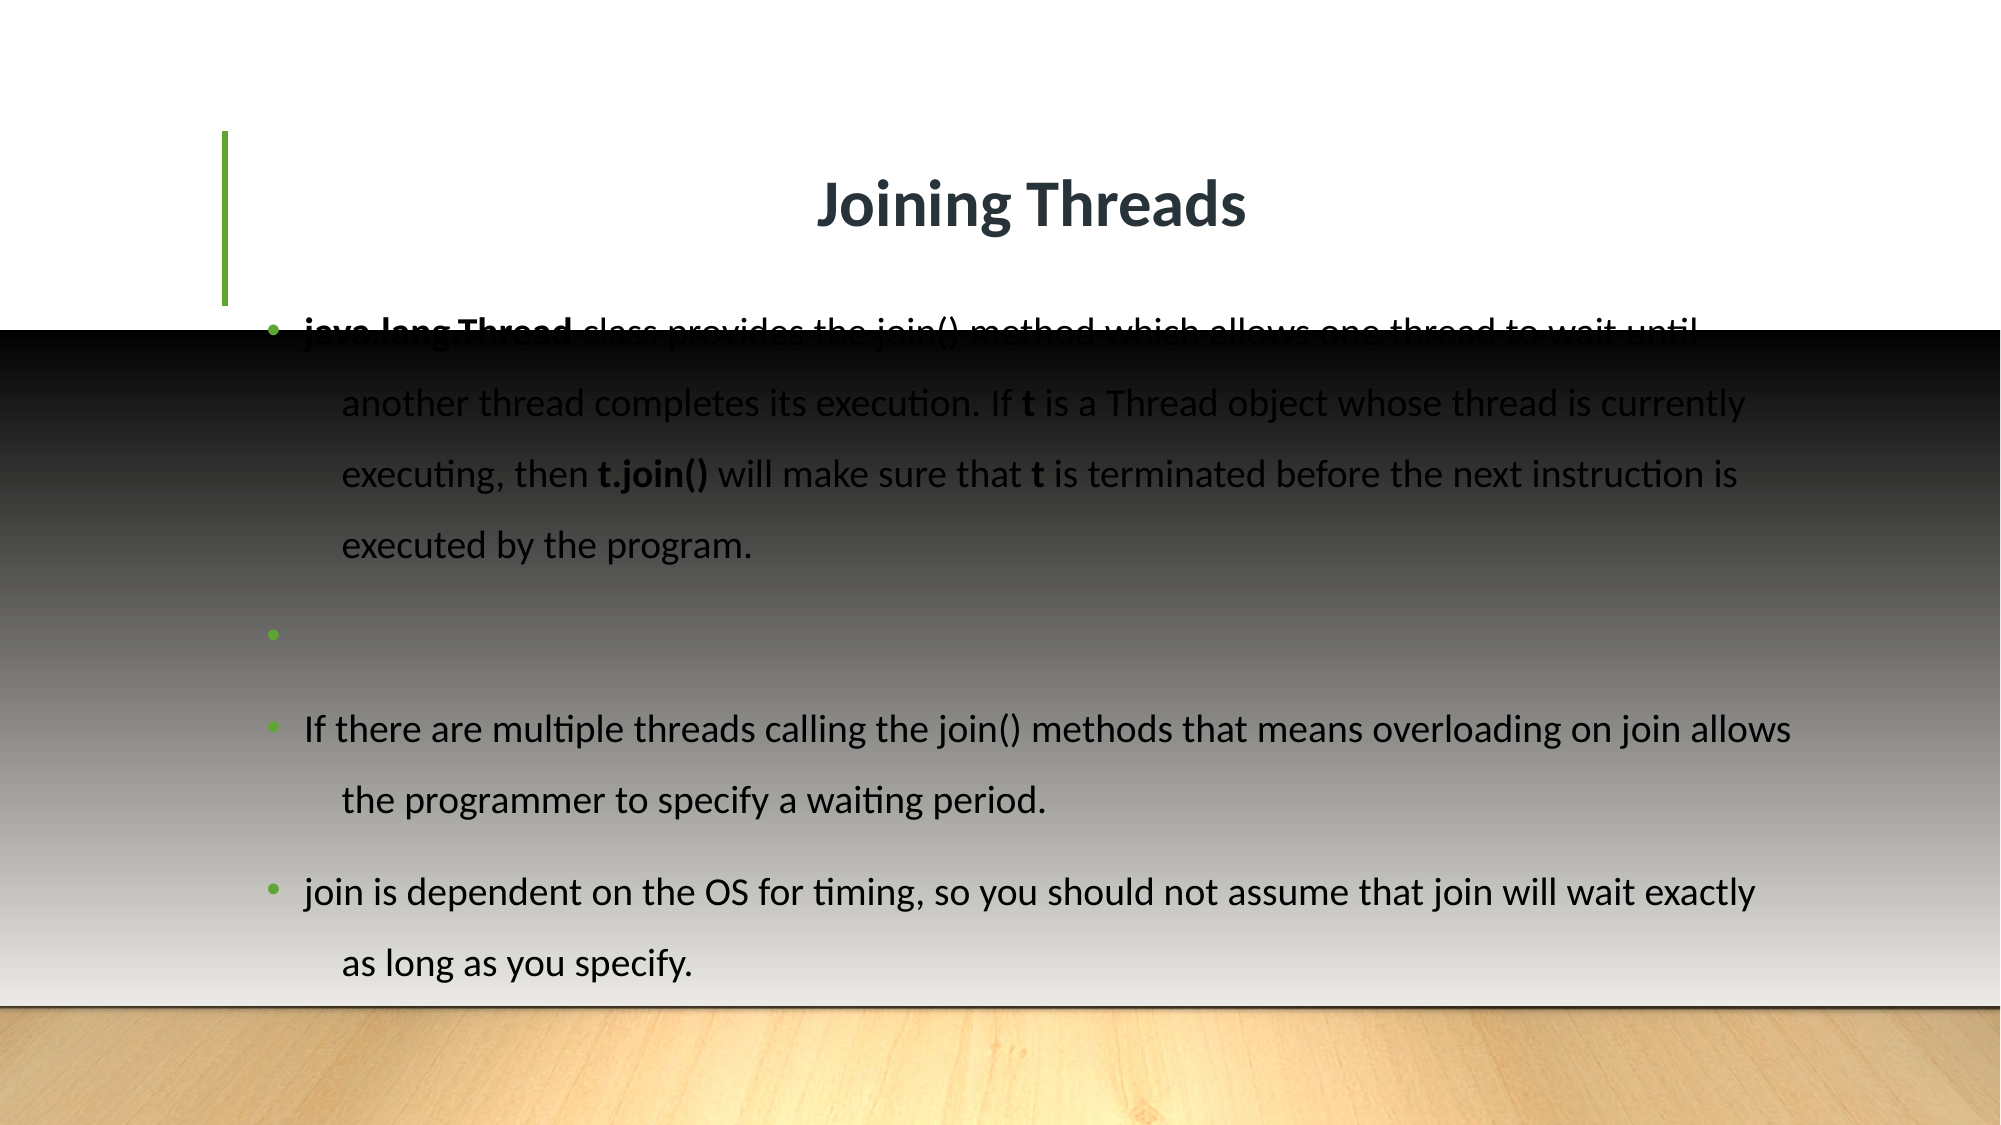

# Joining Threads
java.lang.Thread class provides the join() method which allows one thread to wait until another thread completes its execution. If t is a Thread object whose thread is currently executing, then t.join() will make sure that t is terminated before the next instruction is executed by the program.
If there are multiple threads calling the join() methods that means overloading on join allows the programmer to specify a waiting period.
join is dependent on the OS for timing, so you should not assume that join will wait exactly as long as you specify.